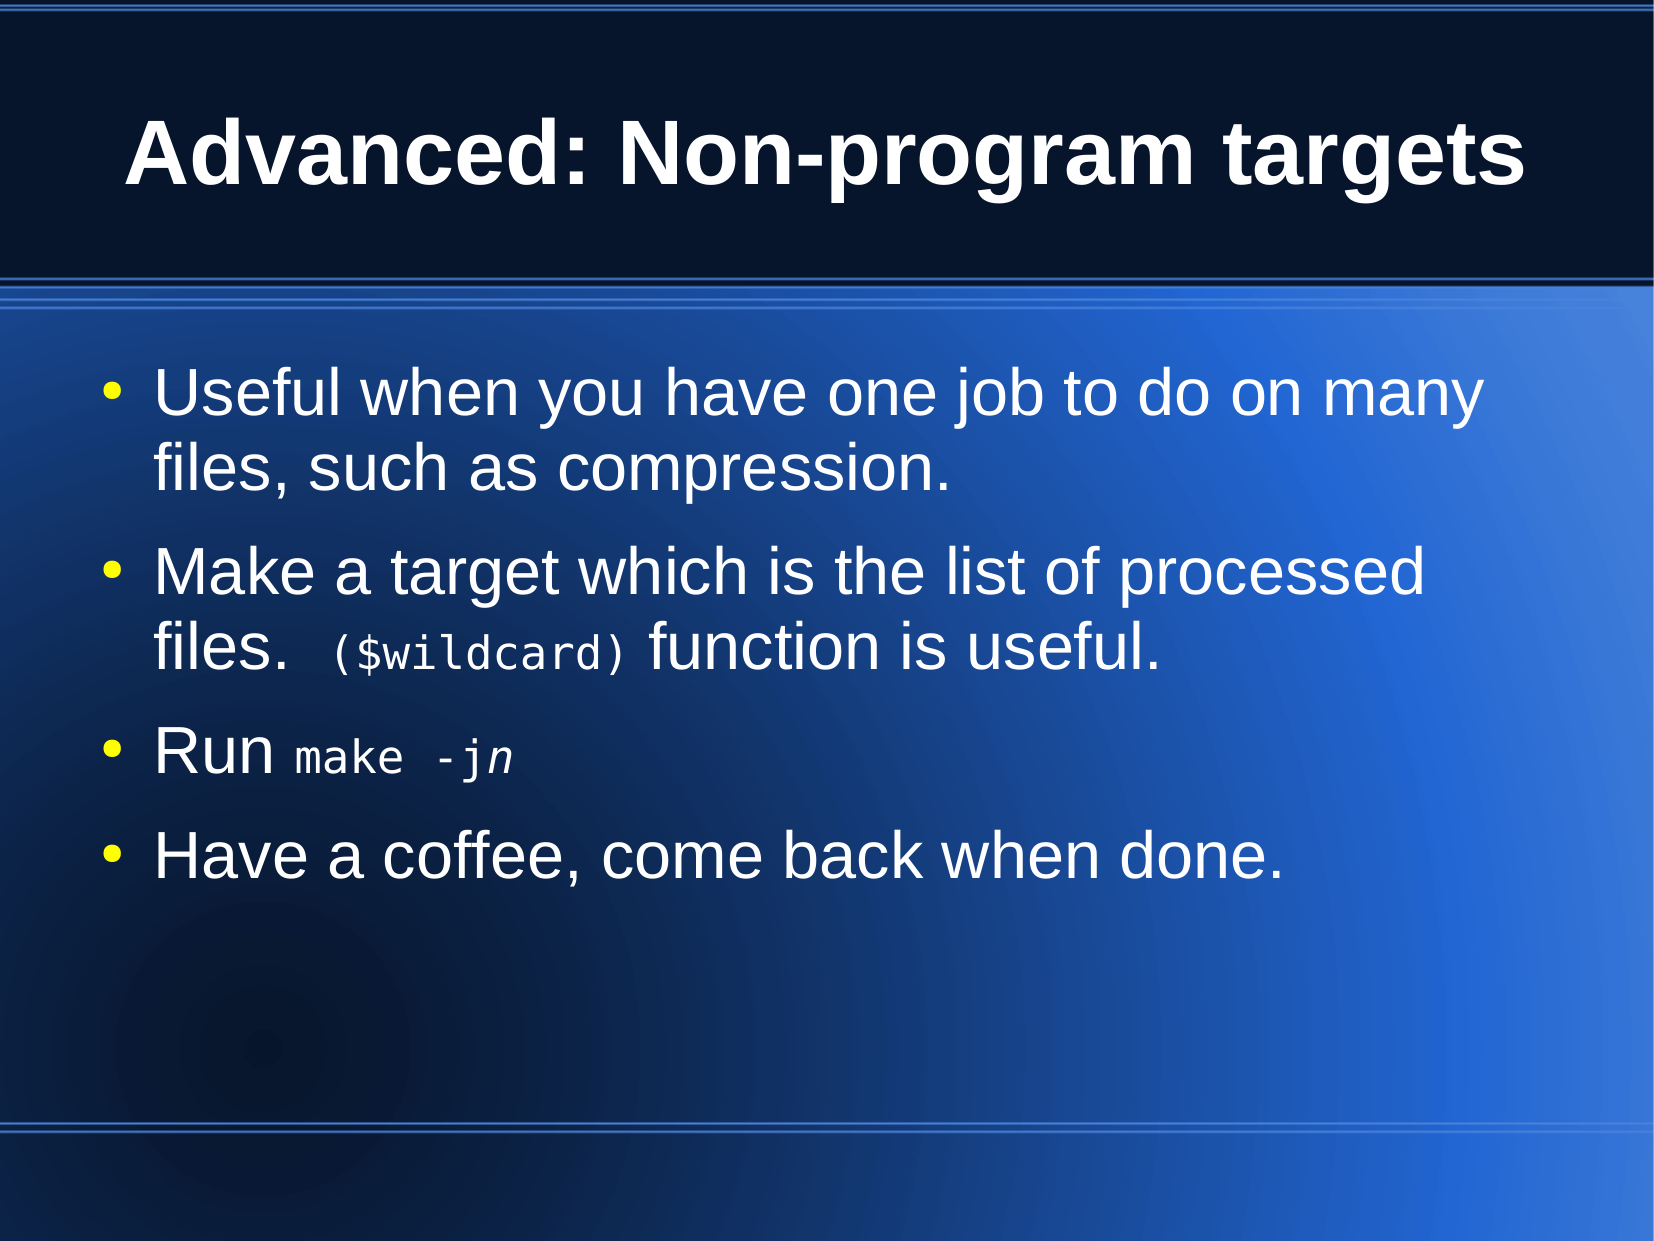

# Advanced: Non-program targets
Useful when you have one job to do on many files, such as compression.
Make a target which is the list of processed files. ($wildcard) function is useful.
Run make -jn
Have a coffee, come back when done.